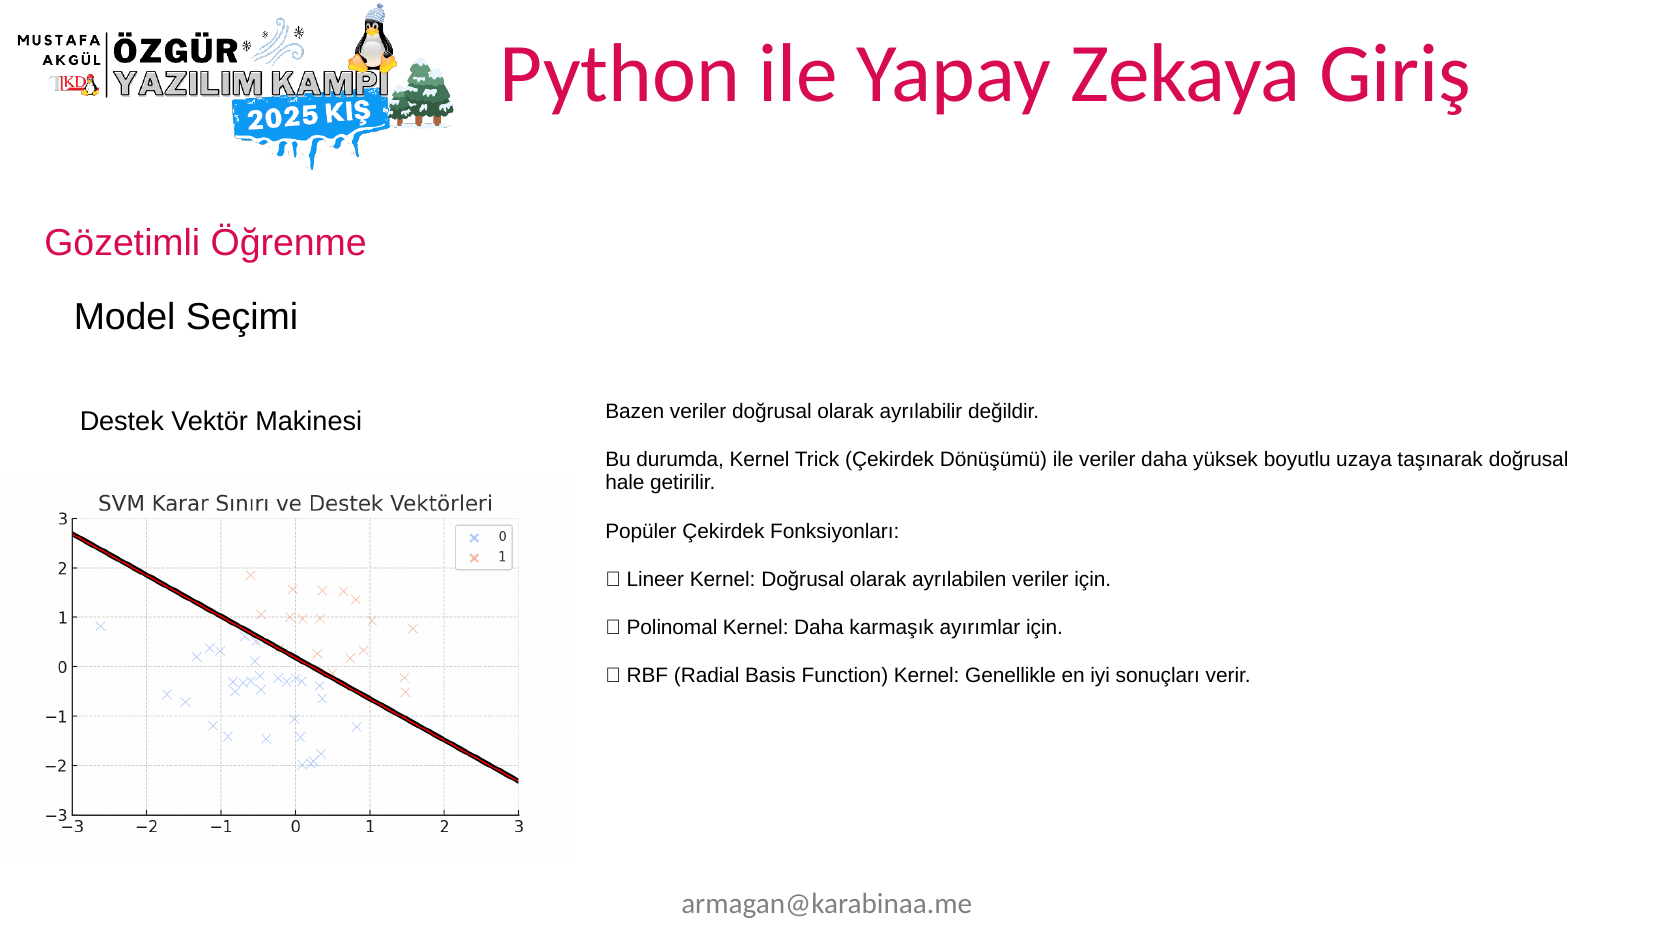

Python ile Yapay Zekaya Giriş
Gözetimli Öğrenme
Model Seçimi
Destek Vektör Makinesi
Bazen veriler doğrusal olarak ayrılabilir değildir.
Bu durumda, Kernel Trick (Çekirdek Dönüşümü) ile veriler daha yüksek boyutlu uzaya taşınarak doğrusal hale getirilir.
Popüler Çekirdek Fonksiyonları:
✅ Lineer Kernel: Doğrusal olarak ayrılabilen veriler için.
✅ Polinomal Kernel: Daha karmaşık ayırımlar için.
✅ RBF (Radial Basis Function) Kernel: Genellikle en iyi sonuçları verir.
armagan@karabinaa.me